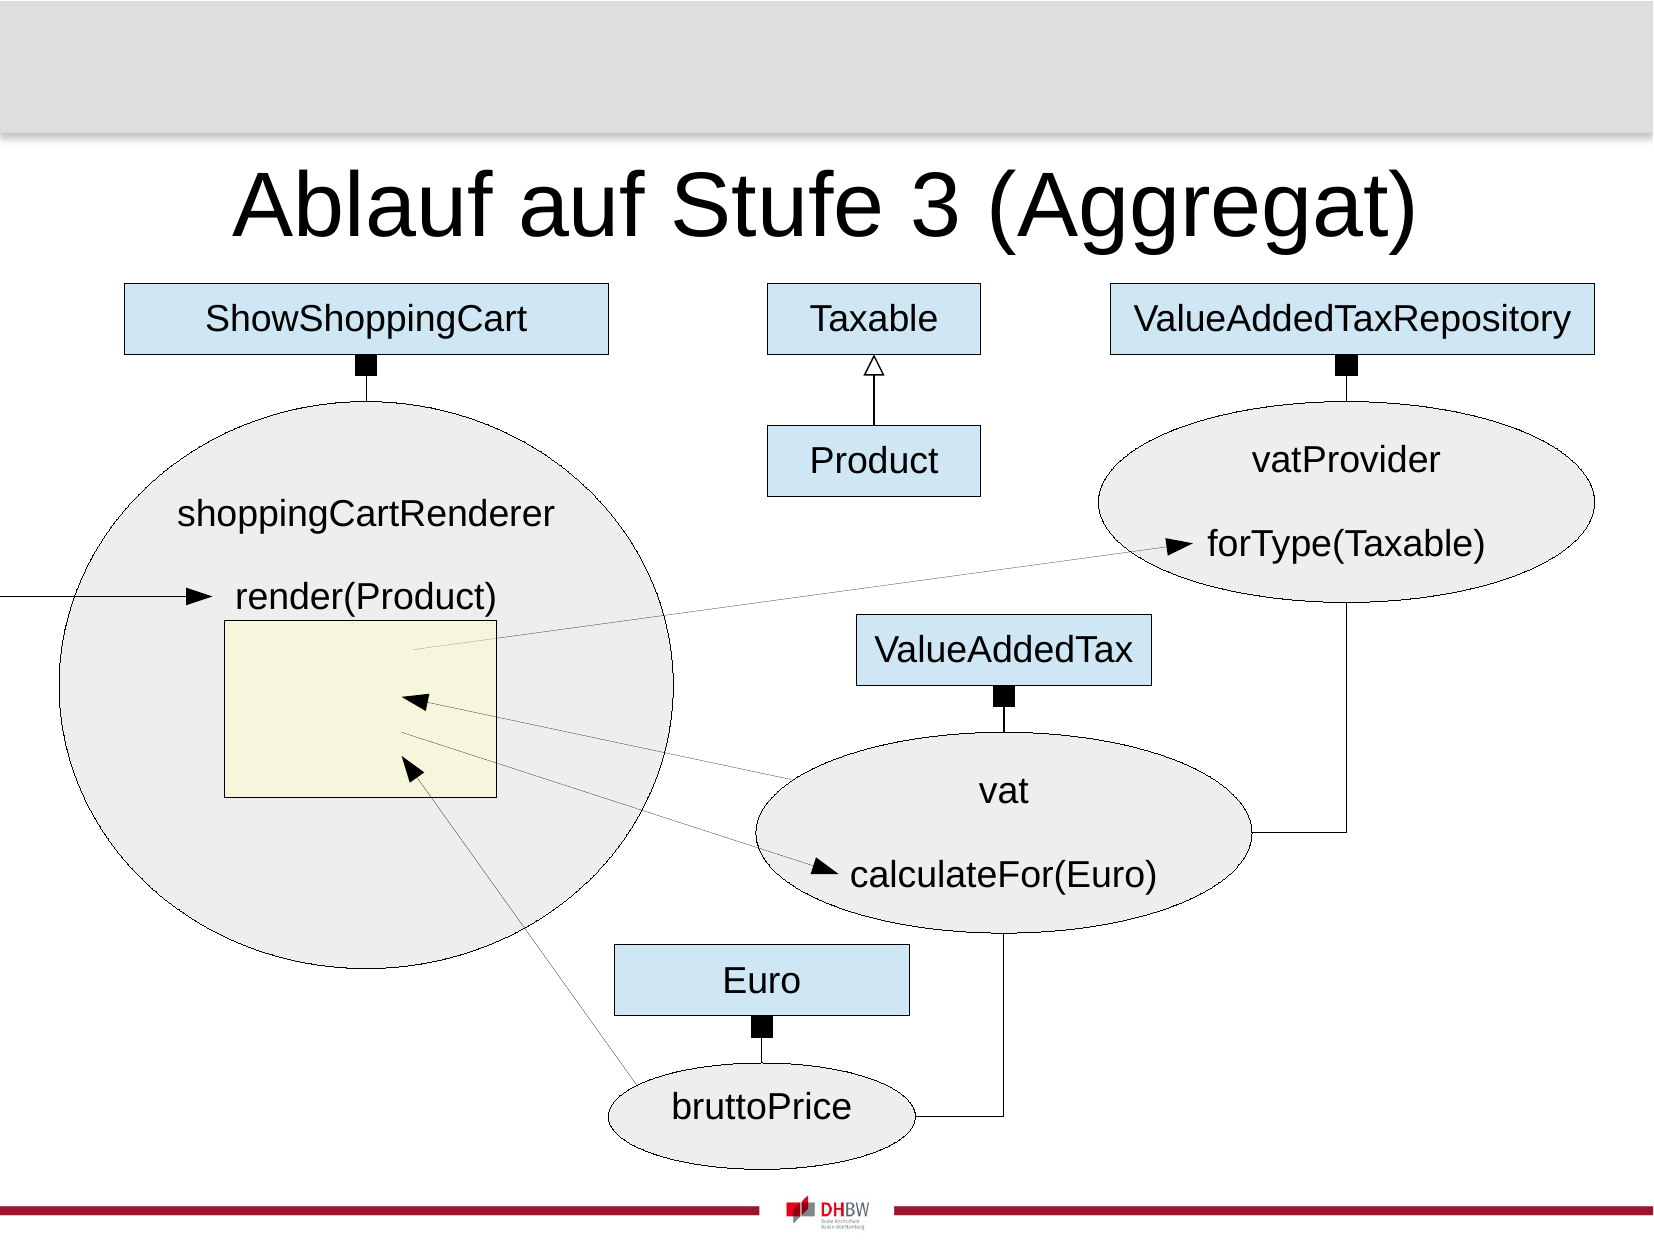

# Ablauf auf Stufe 3 (Aggregat)
ShowShoppingCart
Taxable
ValueAddedTaxRepository
shoppingCartRenderer
render(Product)
vatProvider
forType(Taxable)
Product
ValueAddedTax
vat
calculateFor(Euro)
Euro
bruttoPrice